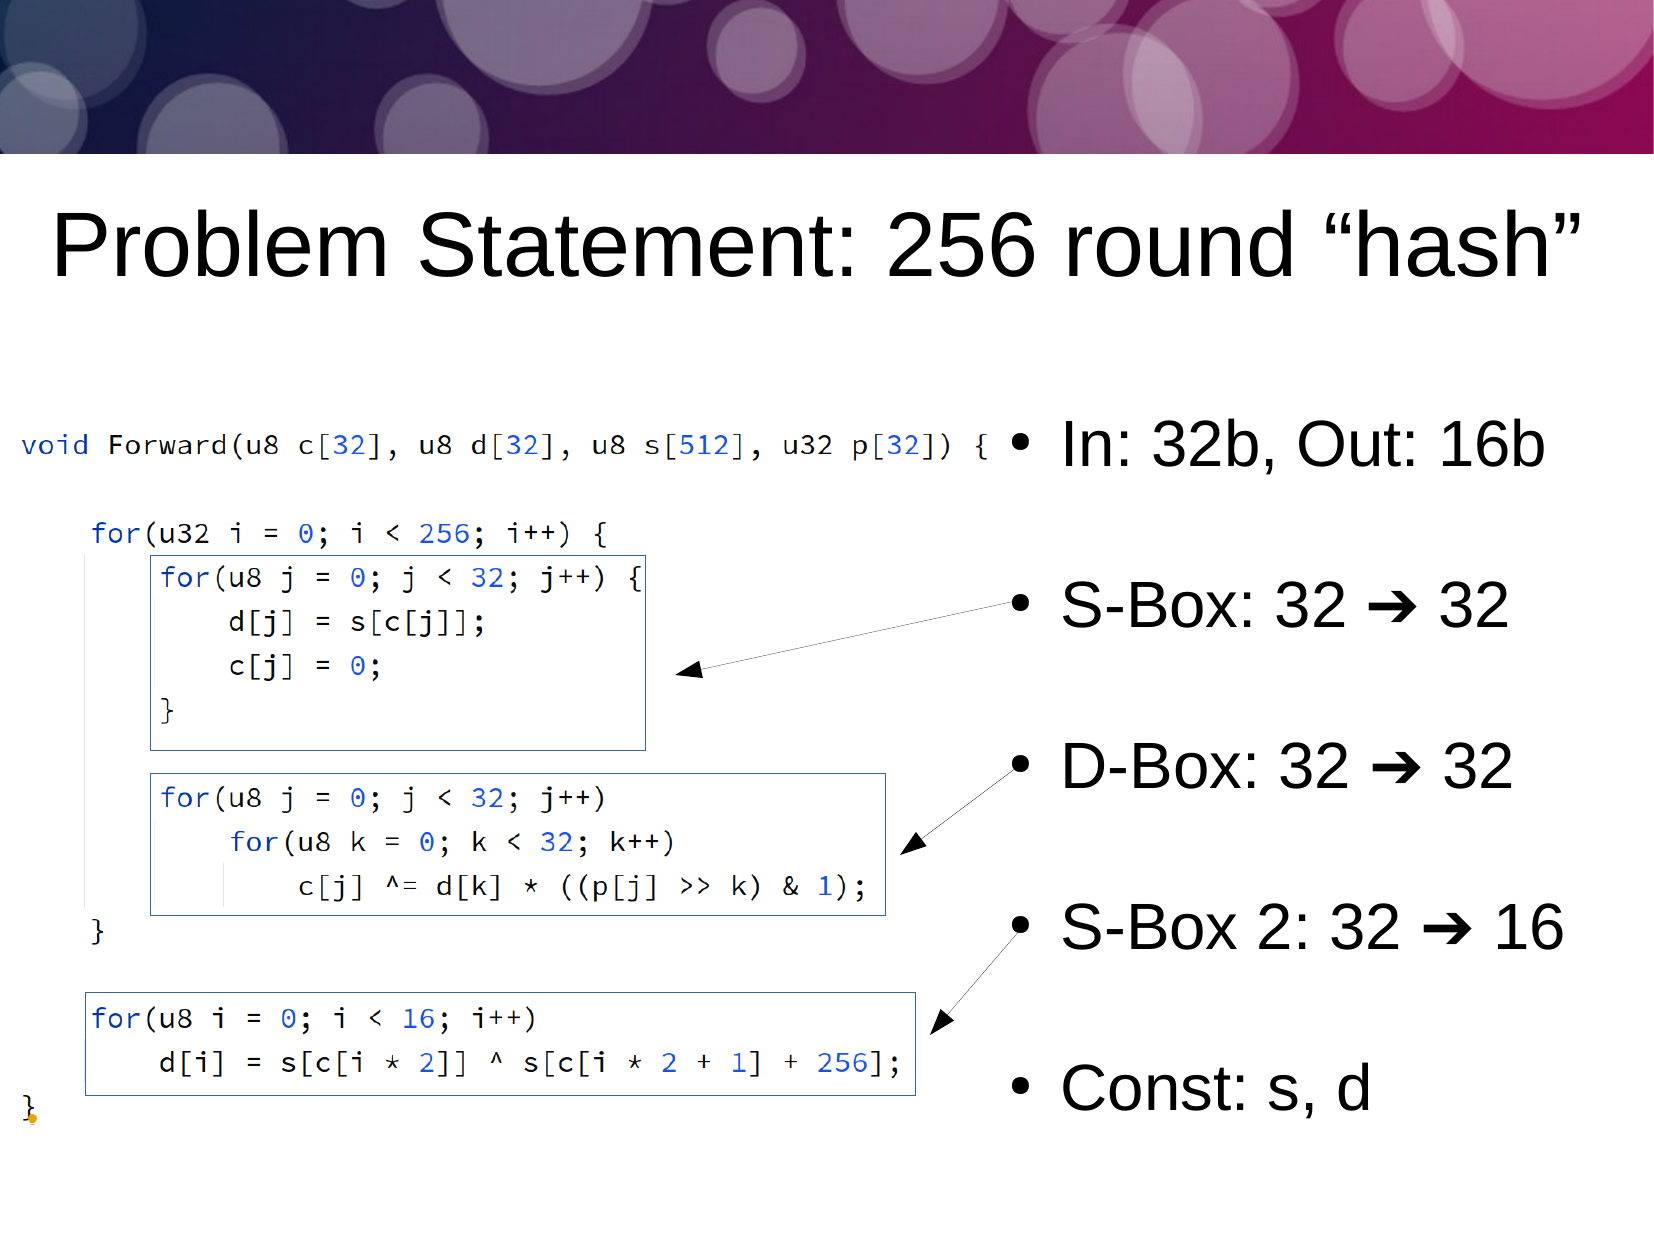

# Problem Statement: 256 round “hash”
In: 32b, Out: 16b
S-Box: 32 ➔ 32
D-Box: 32 ➔ 32
S-Box 2: 32 ➔ 16
Const: s, d